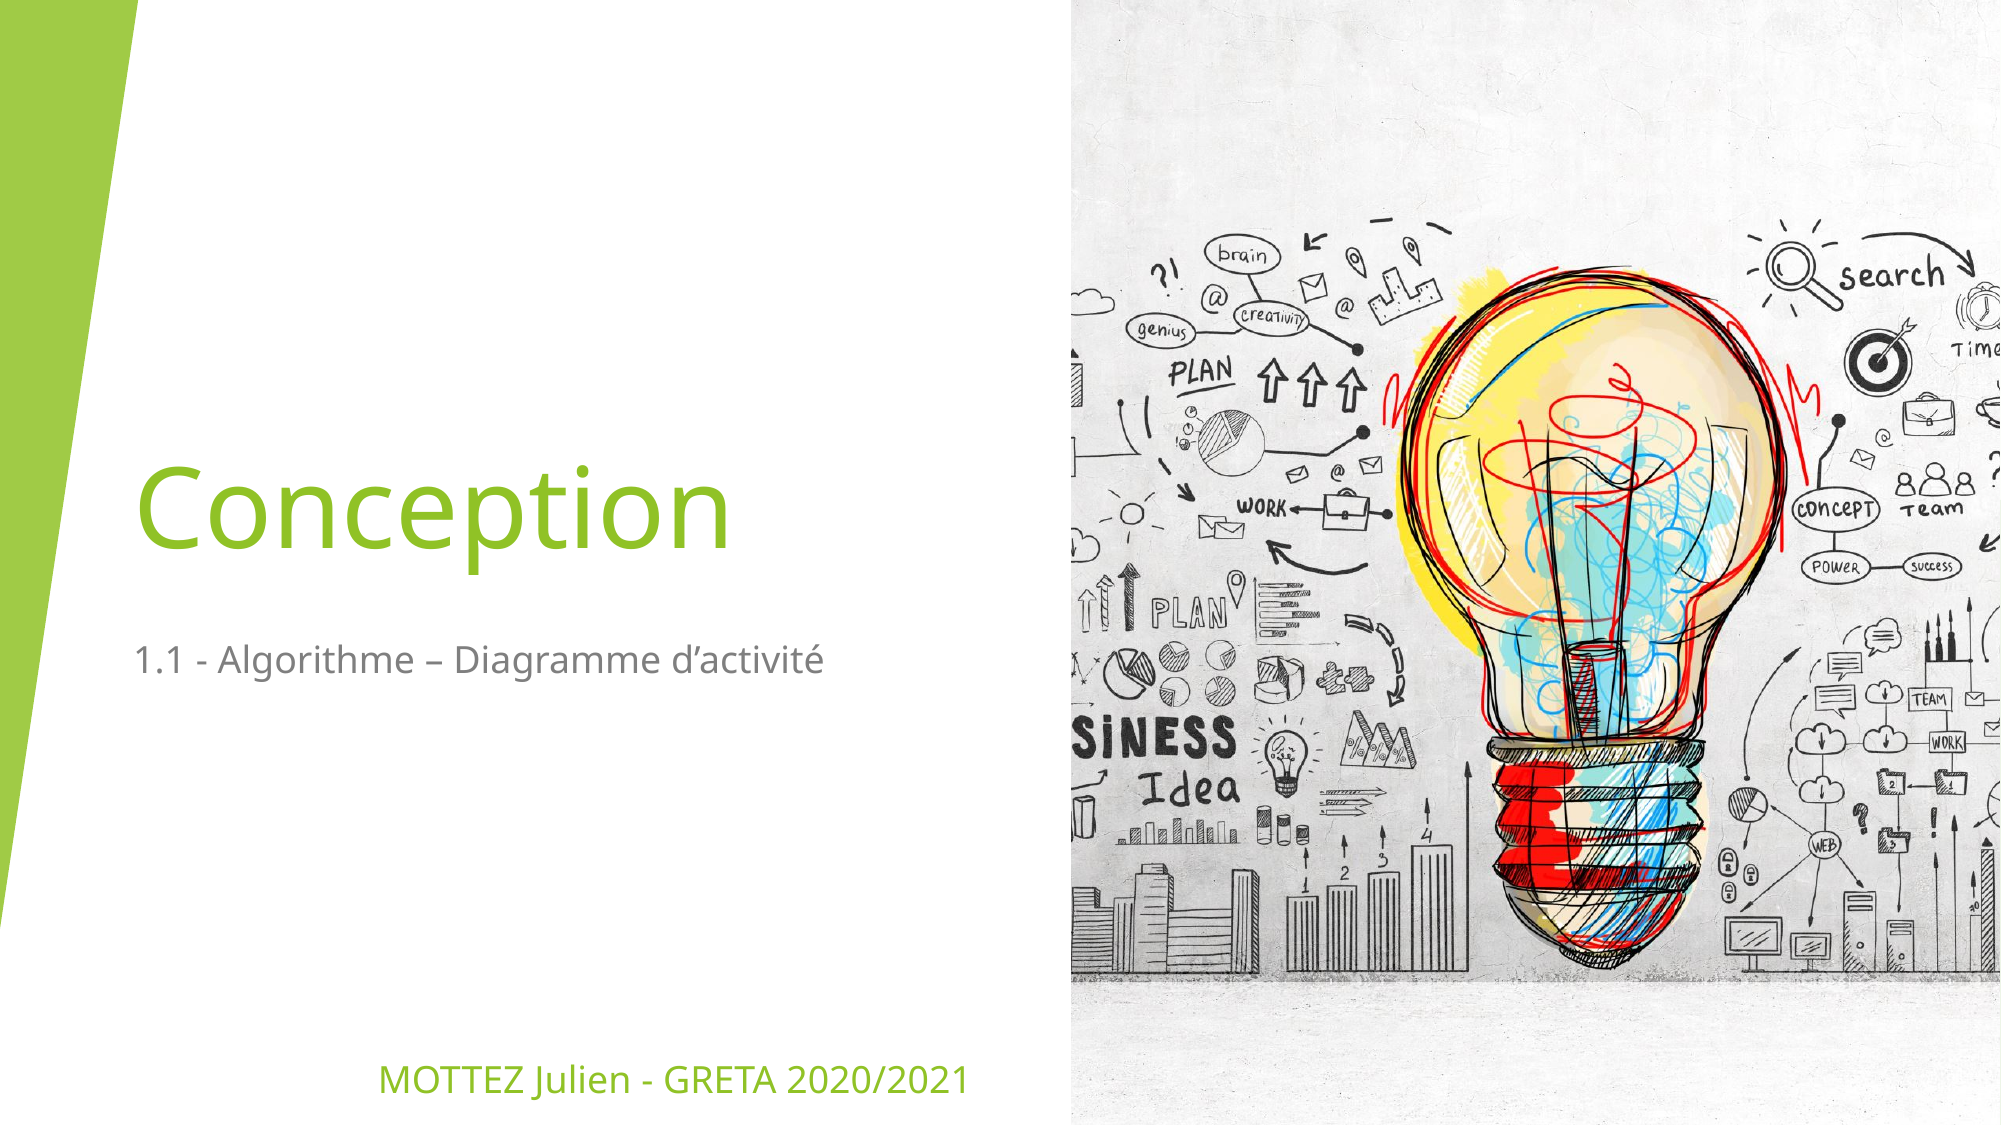

# Conception
1.1 - Algorithme – Diagramme d’activité
MOTTEZ Julien - GRETA 2020/2021